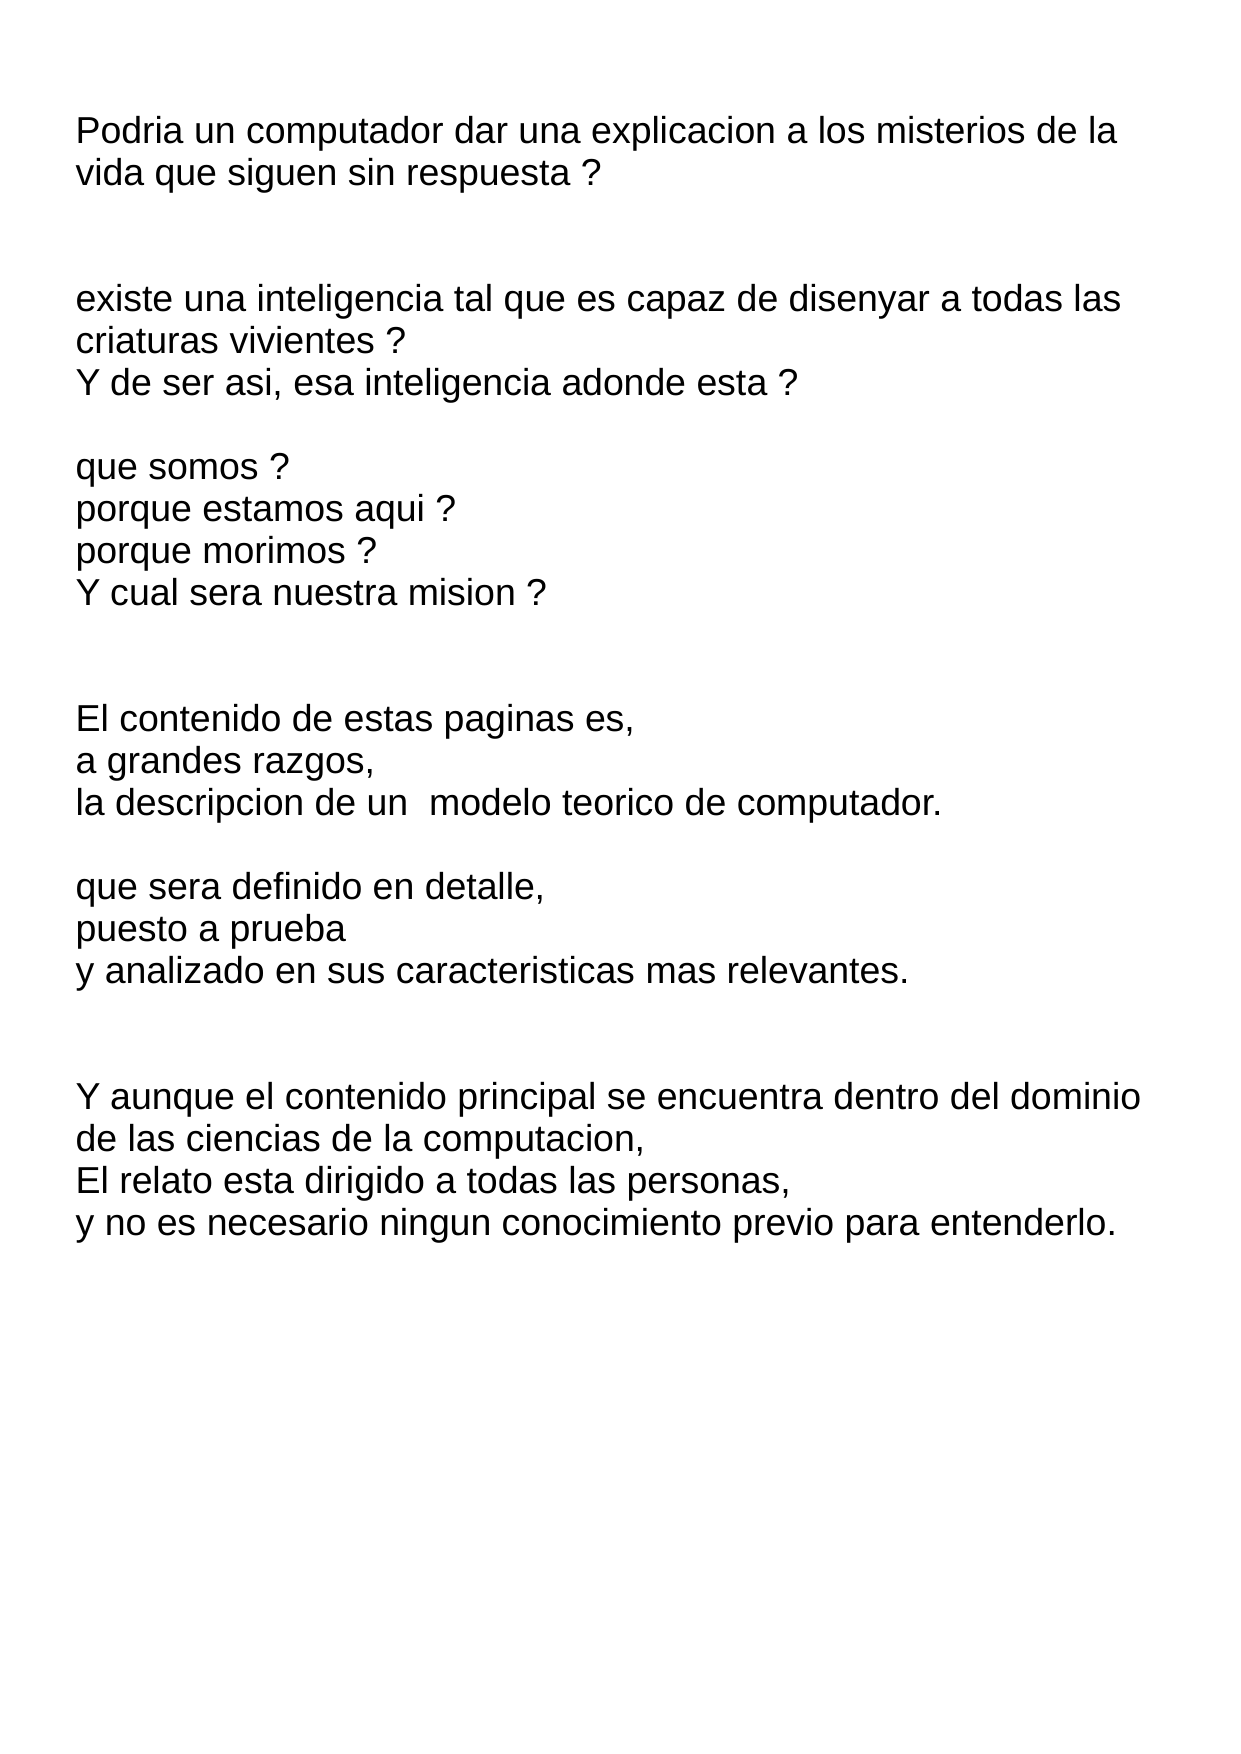

Podria un computador dar una explicacion a los misterios de la vida que siguen sin respuesta ?
existe una inteligencia tal que es capaz de disenyar a todas las criaturas vivientes ?
Y de ser asi, esa inteligencia adonde esta ?
que somos ?
porque estamos aqui ?
porque morimos ?
Y cual sera nuestra mision ?
El contenido de estas paginas es,
a grandes razgos,
la descripcion de un modelo teorico de computador.
que sera definido en detalle,
puesto a prueba
y analizado en sus caracteristicas mas relevantes.
Y aunque el contenido principal se encuentra dentro del dominio de las ciencias de la computacion,
El relato esta dirigido a todas las personas,
y no es necesario ningun conocimiento previo para entenderlo.